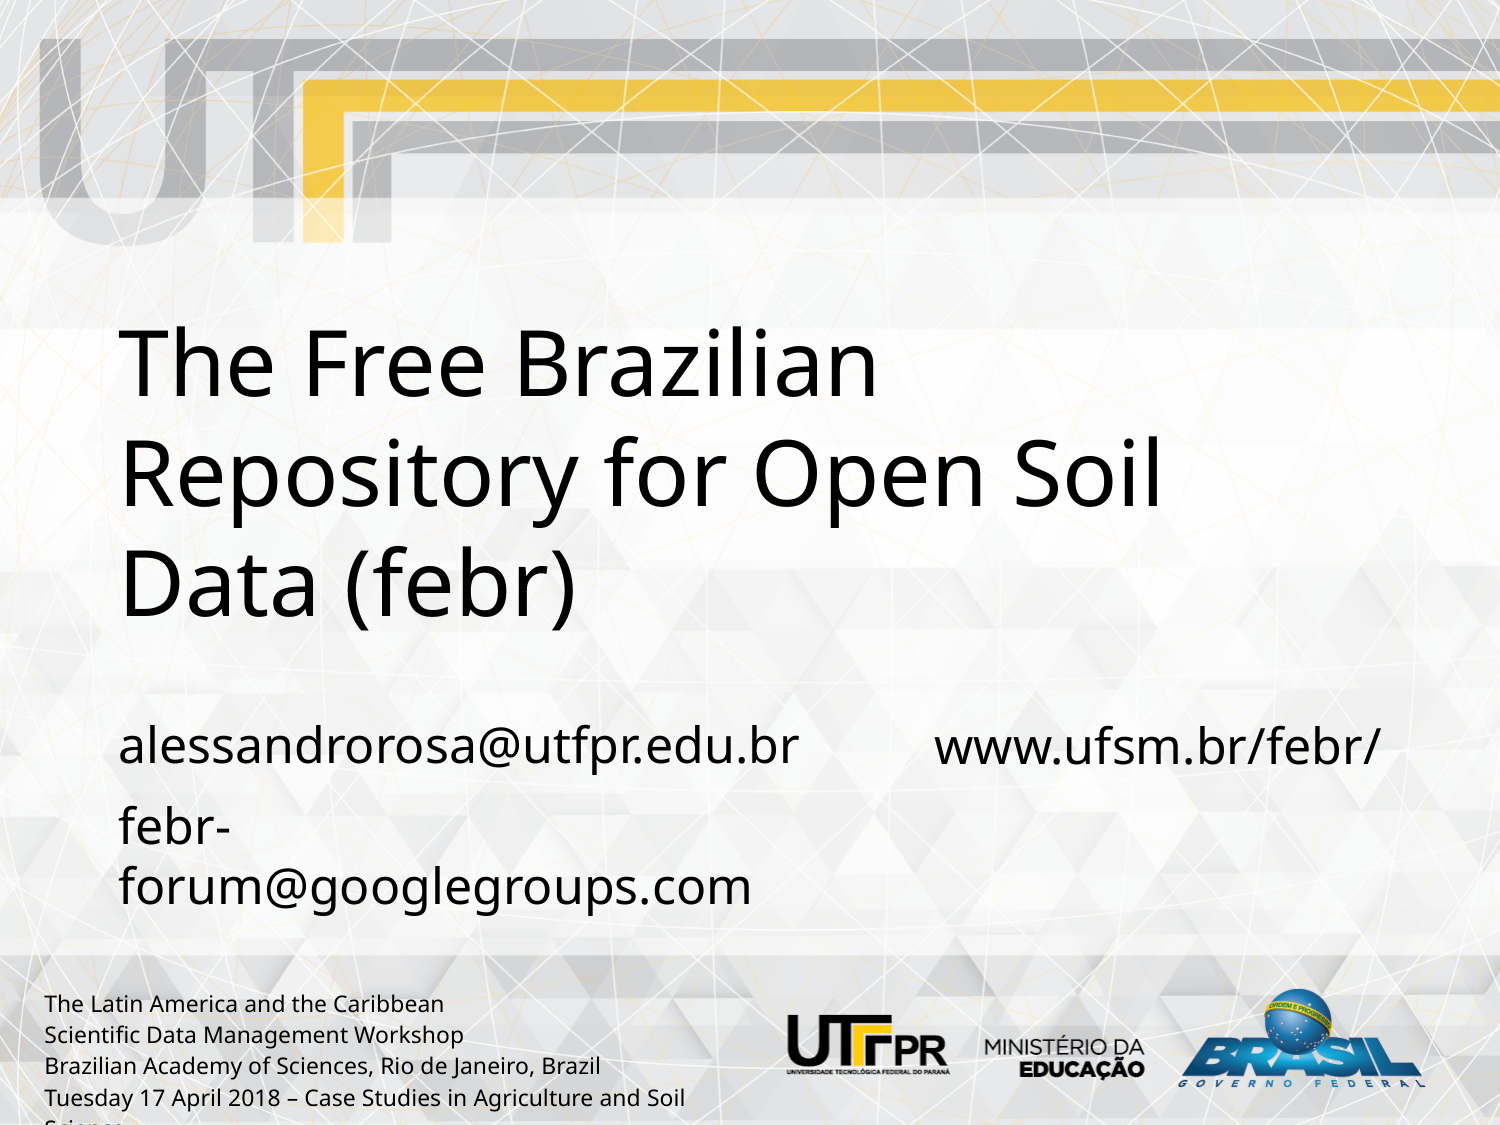

# The Free Brazilian Repository for Open Soil Data (febr)
alessandrorosa@utfpr.edu.br
febr-forum@googlegroups.com
www.ufsm.br/febr/
The Latin America and the Caribbean
Scientific Data Management Workshop
Brazilian Academy of Sciences, Rio de Janeiro, Brazil
Tuesday 17 April 2018 – Case Studies in Agriculture and Soil Science